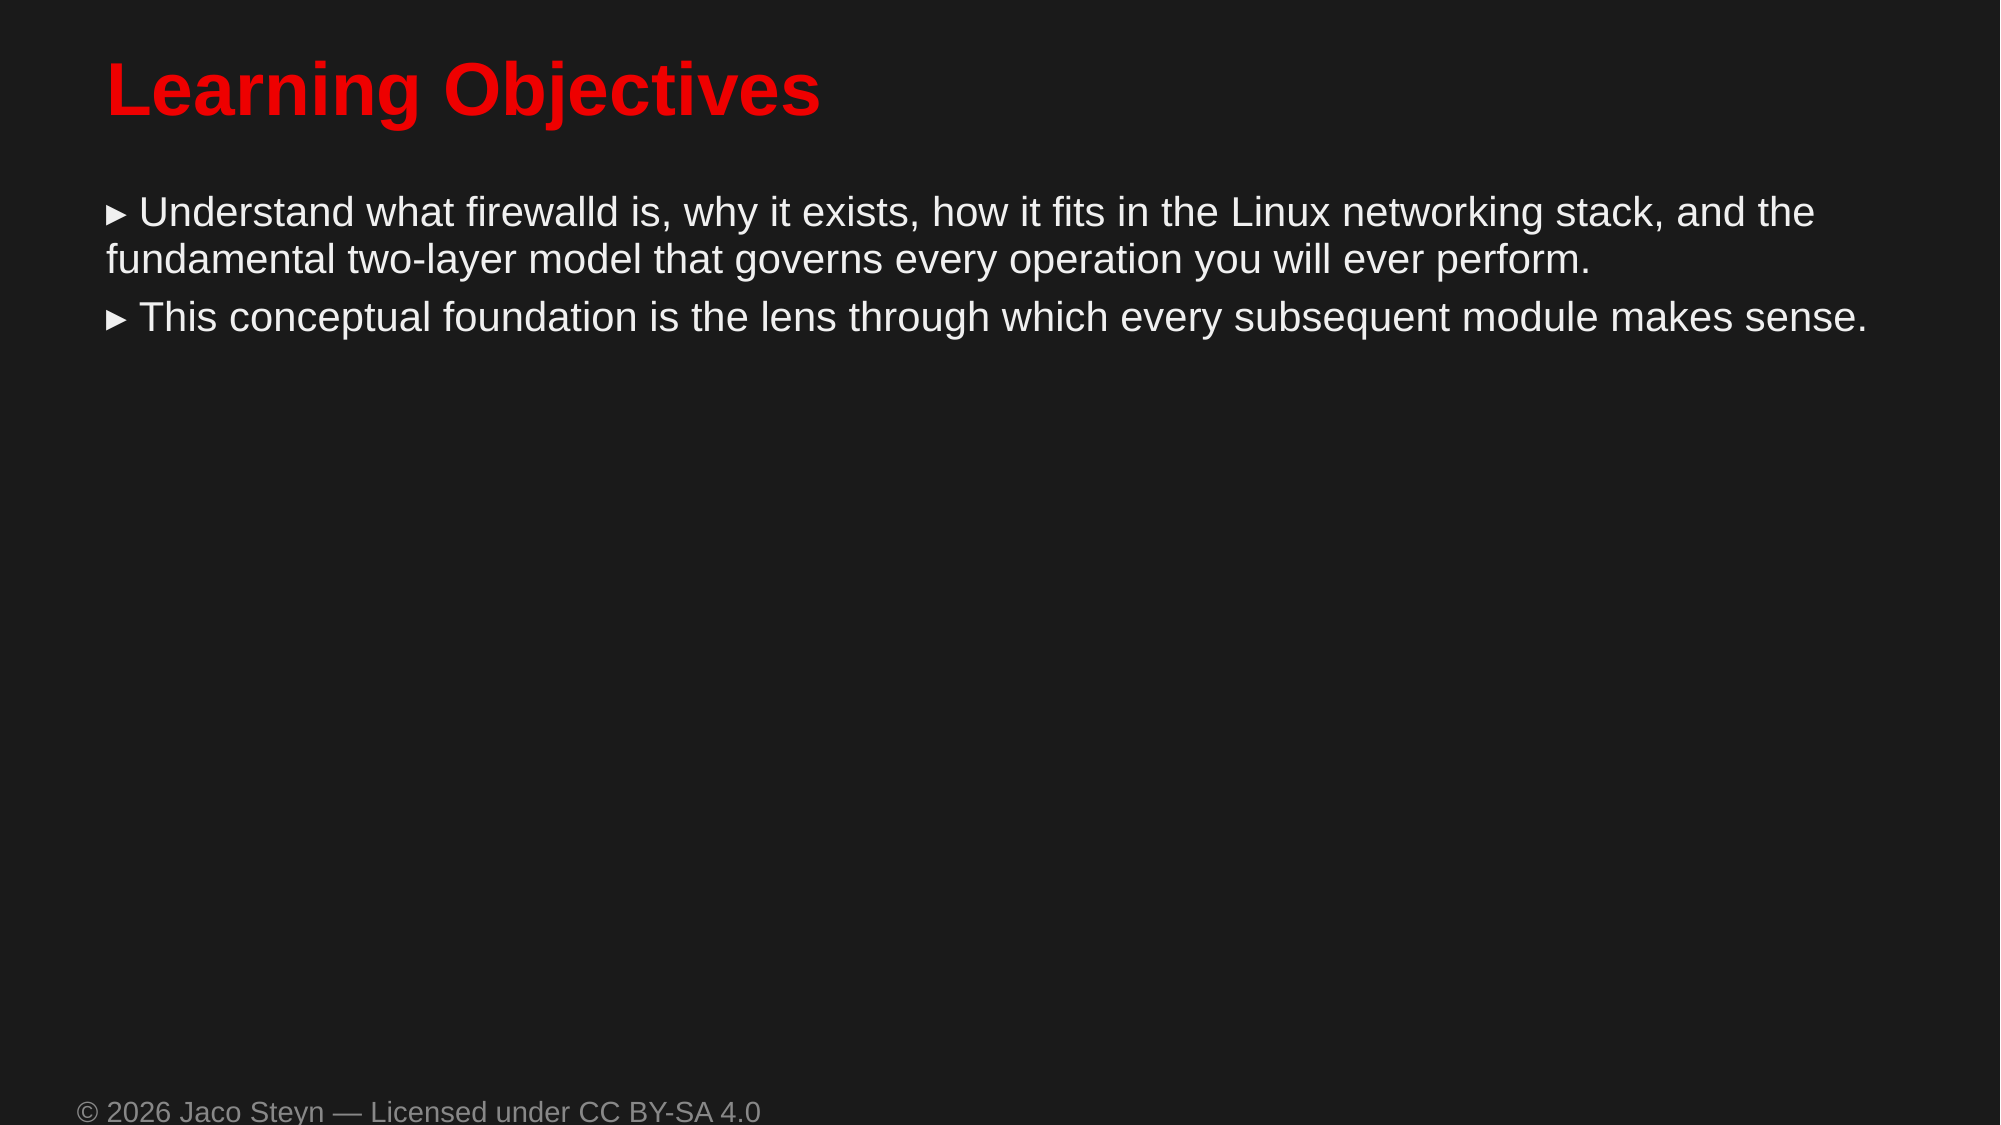

Learning Objectives
▸ Understand what firewalld is, why it exists, how it fits in the Linux networking stack, and the fundamental two-layer model that governs every operation you will ever perform.
▸ This conceptual foundation is the lens through which every subsequent module makes sense.
© 2026 Jaco Steyn — Licensed under CC BY-SA 4.0